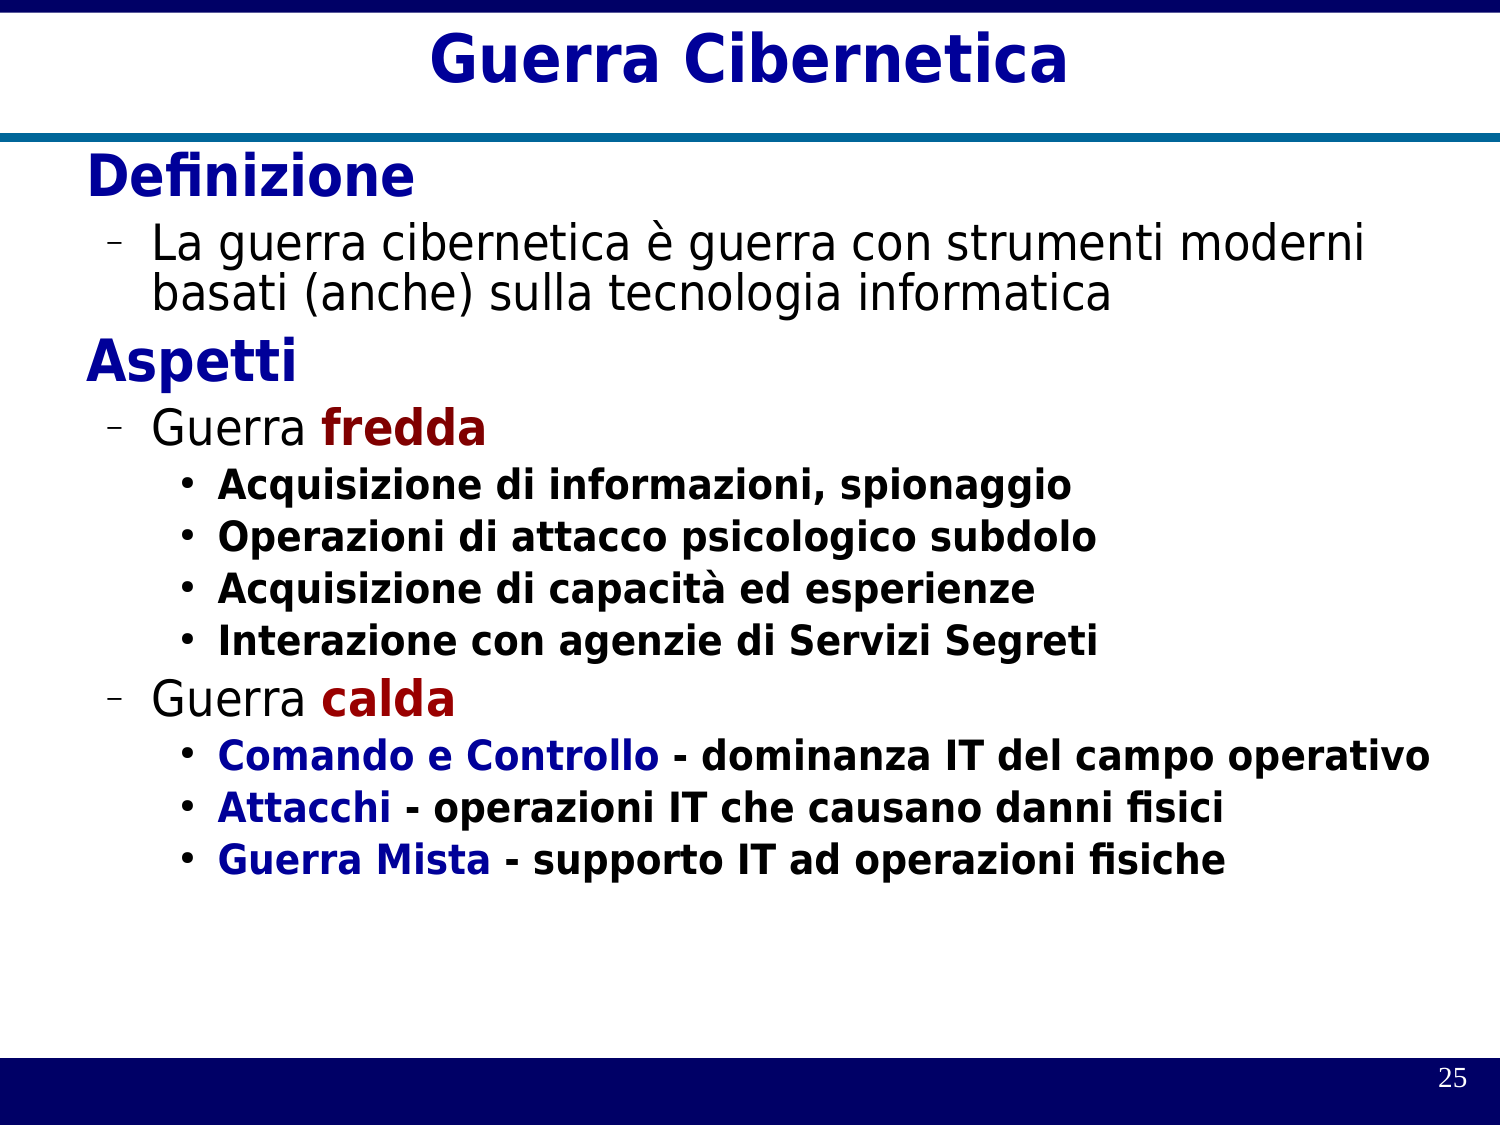

# Guerra Cibernetica
Definizione
La guerra cibernetica è guerra con strumenti moderni basati (anche) sulla tecnologia informatica
Aspetti
Guerra fredda
Acquisizione di informazioni, spionaggio
Operazioni di attacco psicologico subdolo
Acquisizione di capacità ed esperienze
Interazione con agenzie di Servizi Segreti
Guerra calda
Comando e Controllo - dominanza IT del campo operativo
Attacchi - operazioni IT che causano danni fisici
Guerra Mista - supporto IT ad operazioni fisiche